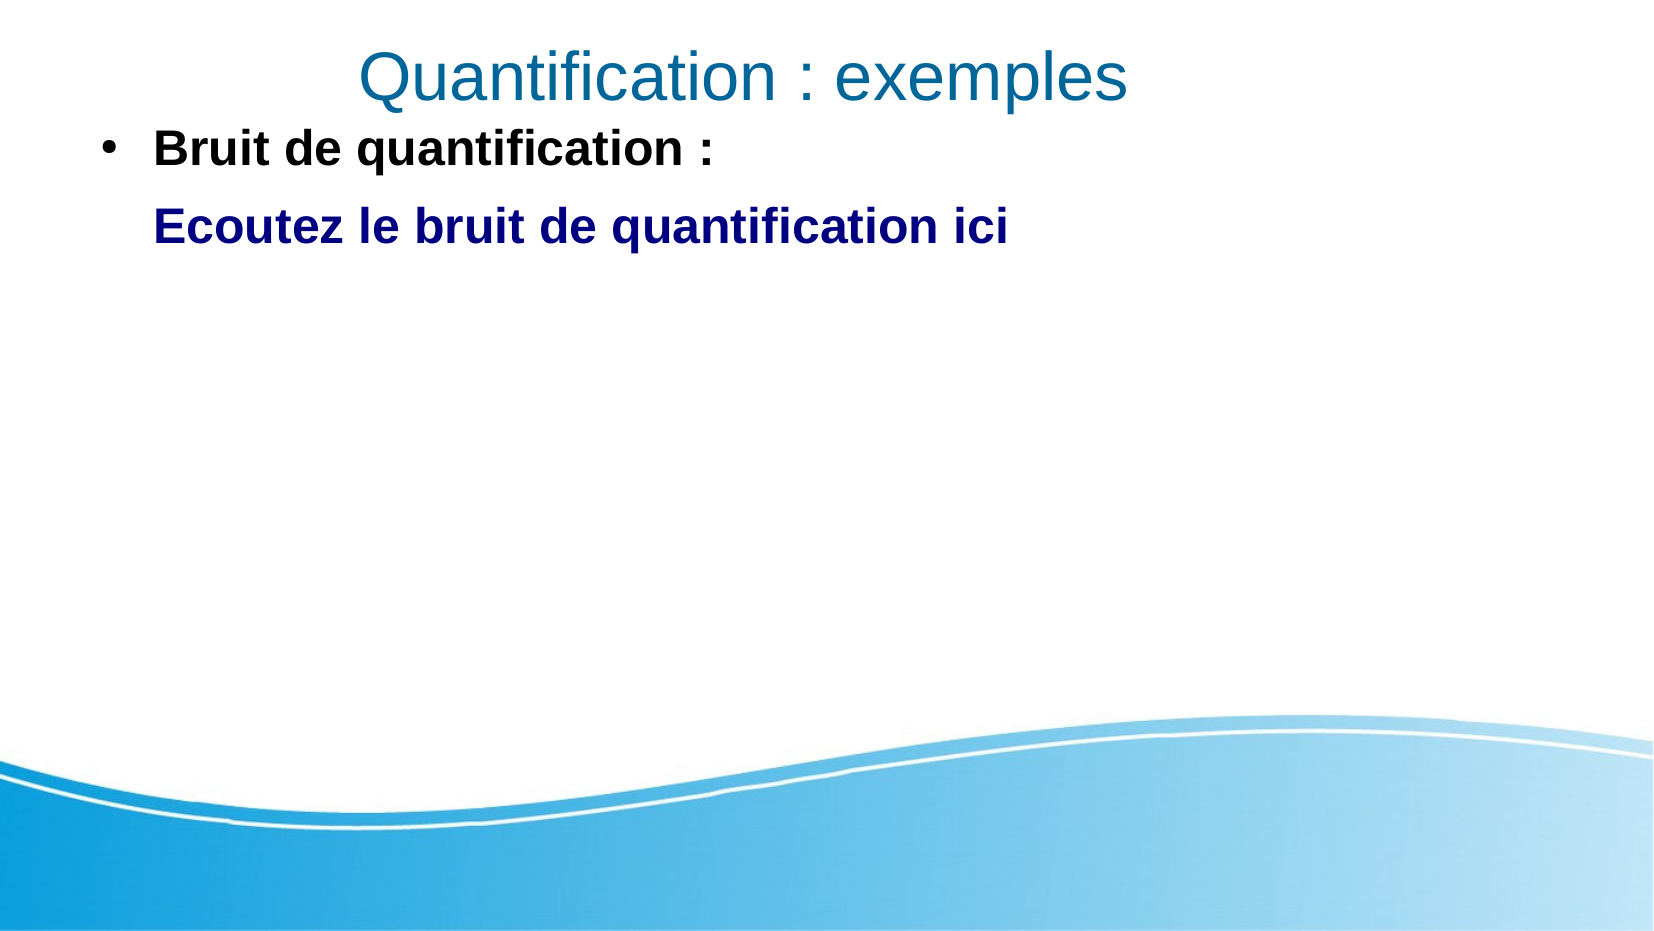

# Quantification : exemples
Bruit de quantification :
Ecoutez le bruit de quantification ici